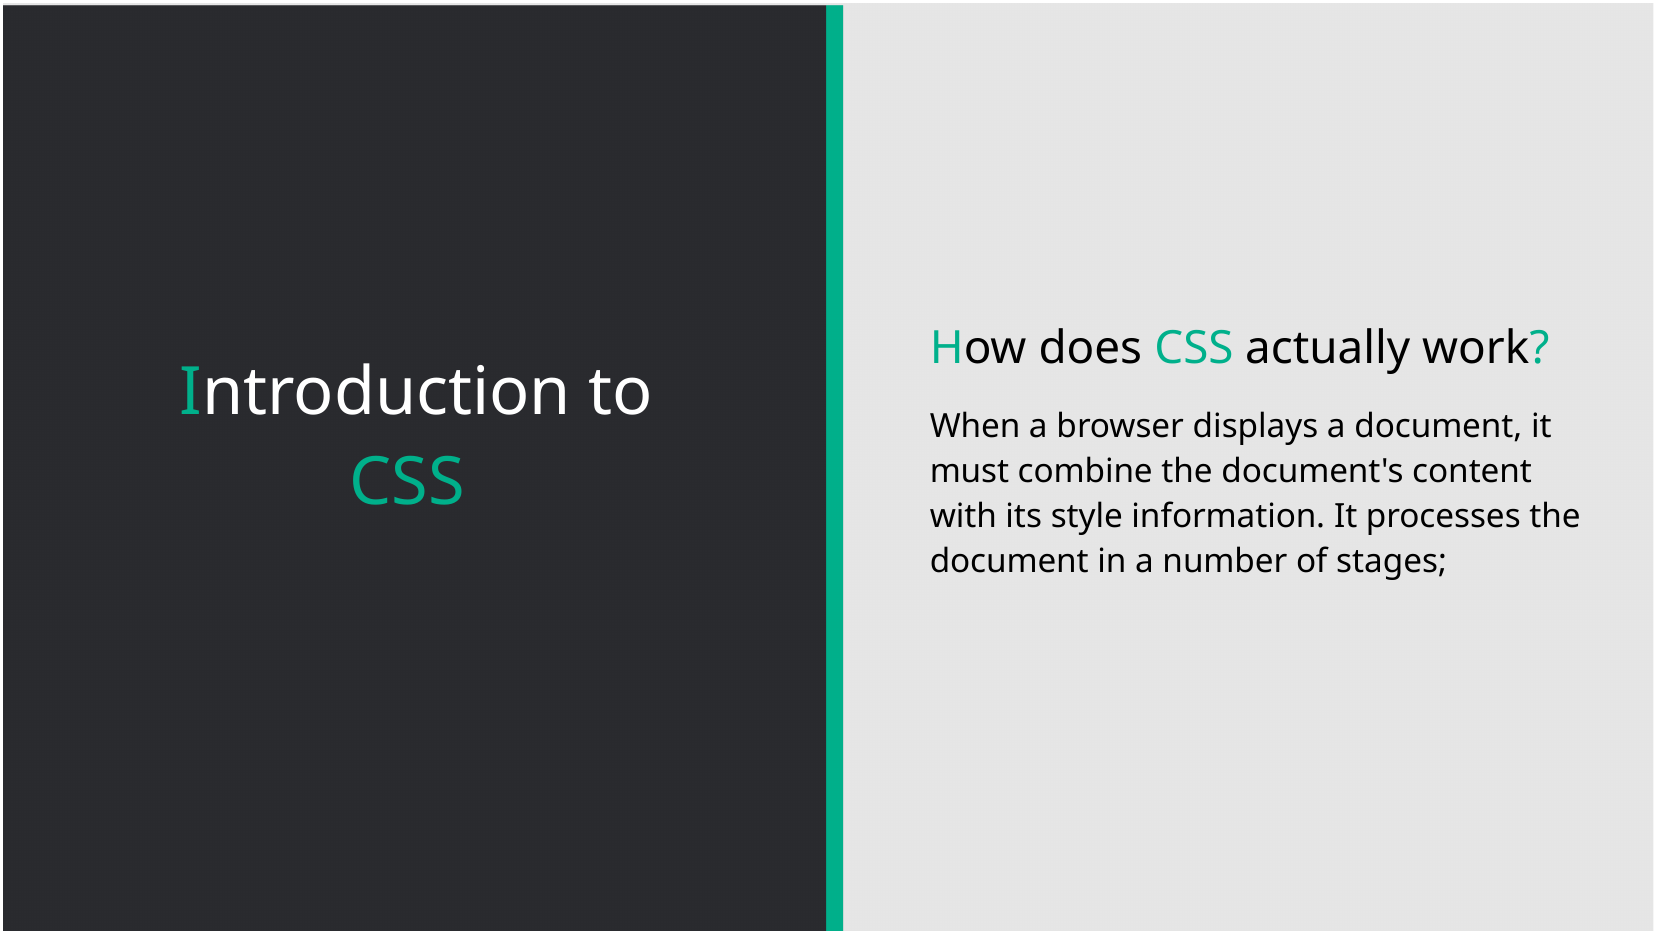

How does CSS actually work?
When a browser displays a document, it must combine the document's content with its style information. It processes the document in a number of stages;
Introduction to
CSS